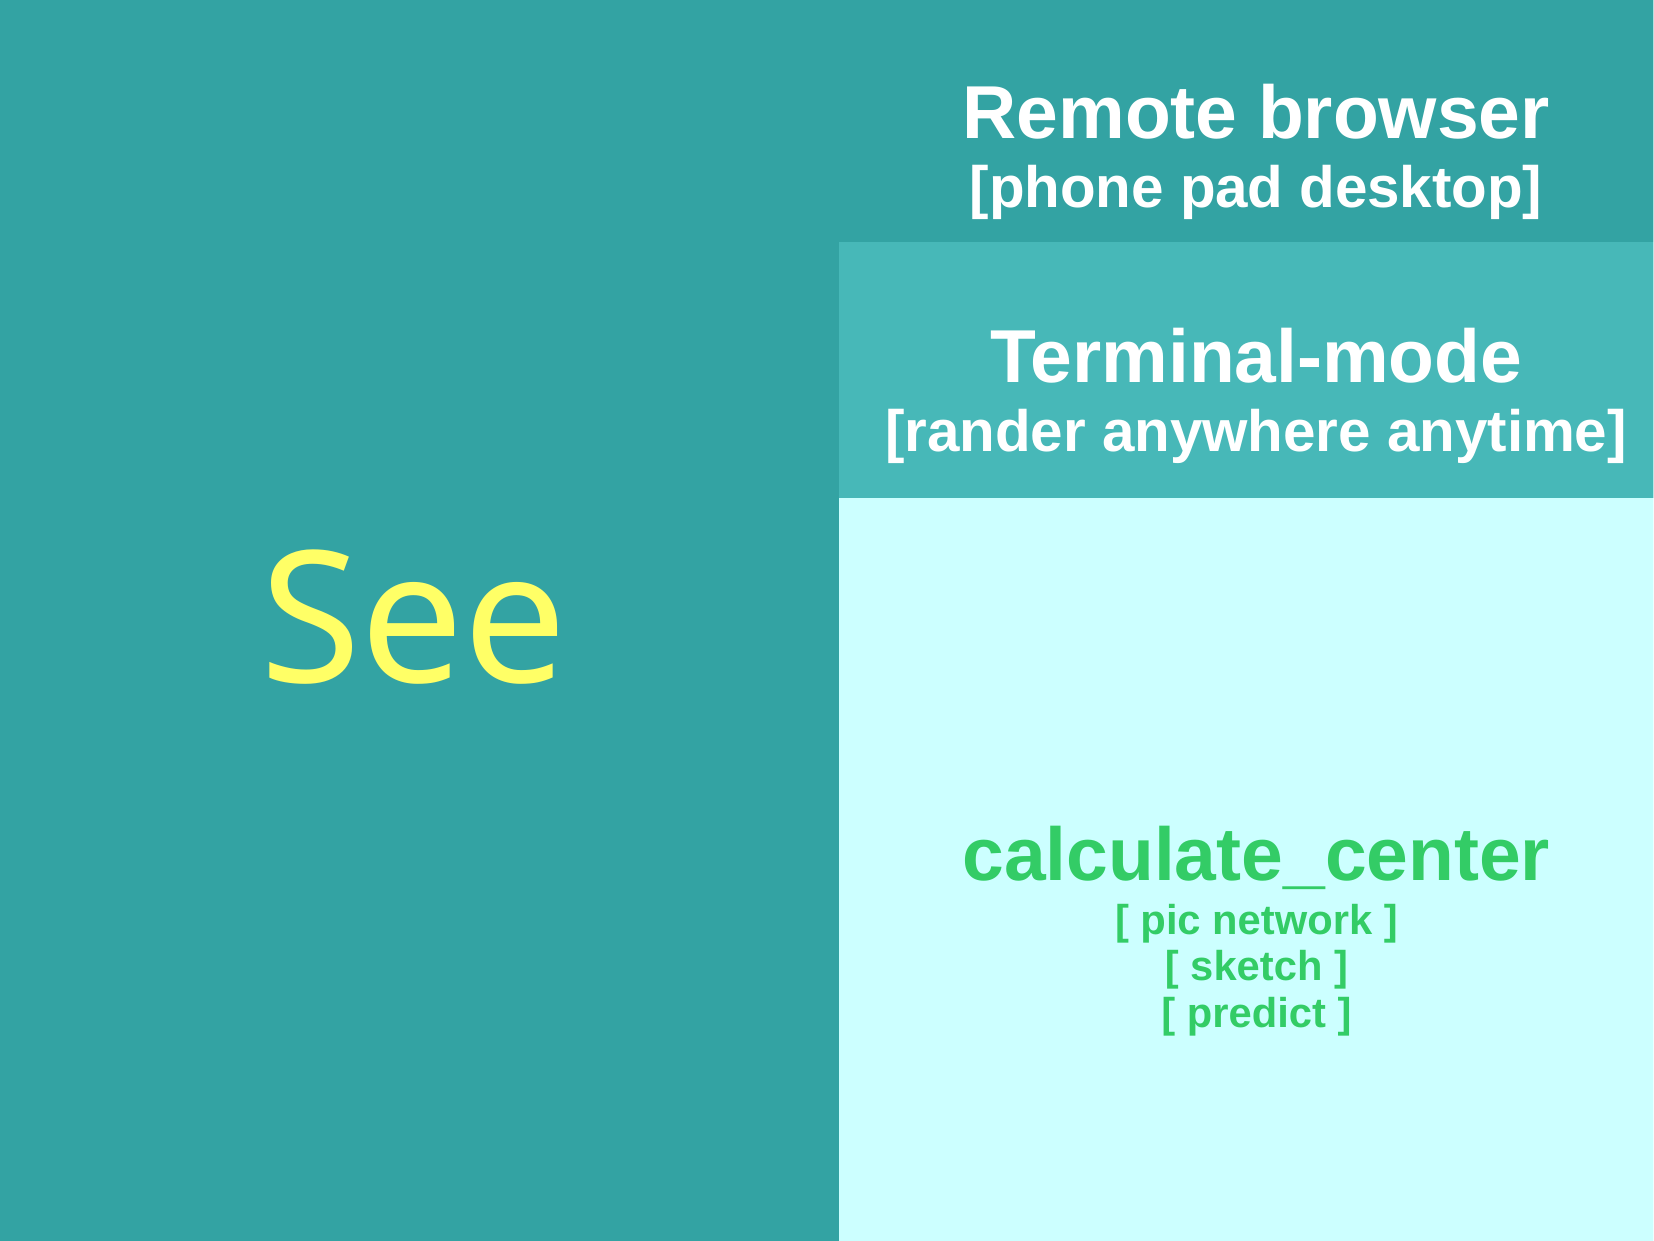

| See | Remote browser [phone pad desktop] |
| --- | --- |
| | Terminal-mode [rander anywhere anytime] |
| | calculate\_center [ pic network ] [ sketch ] [ predict ] |